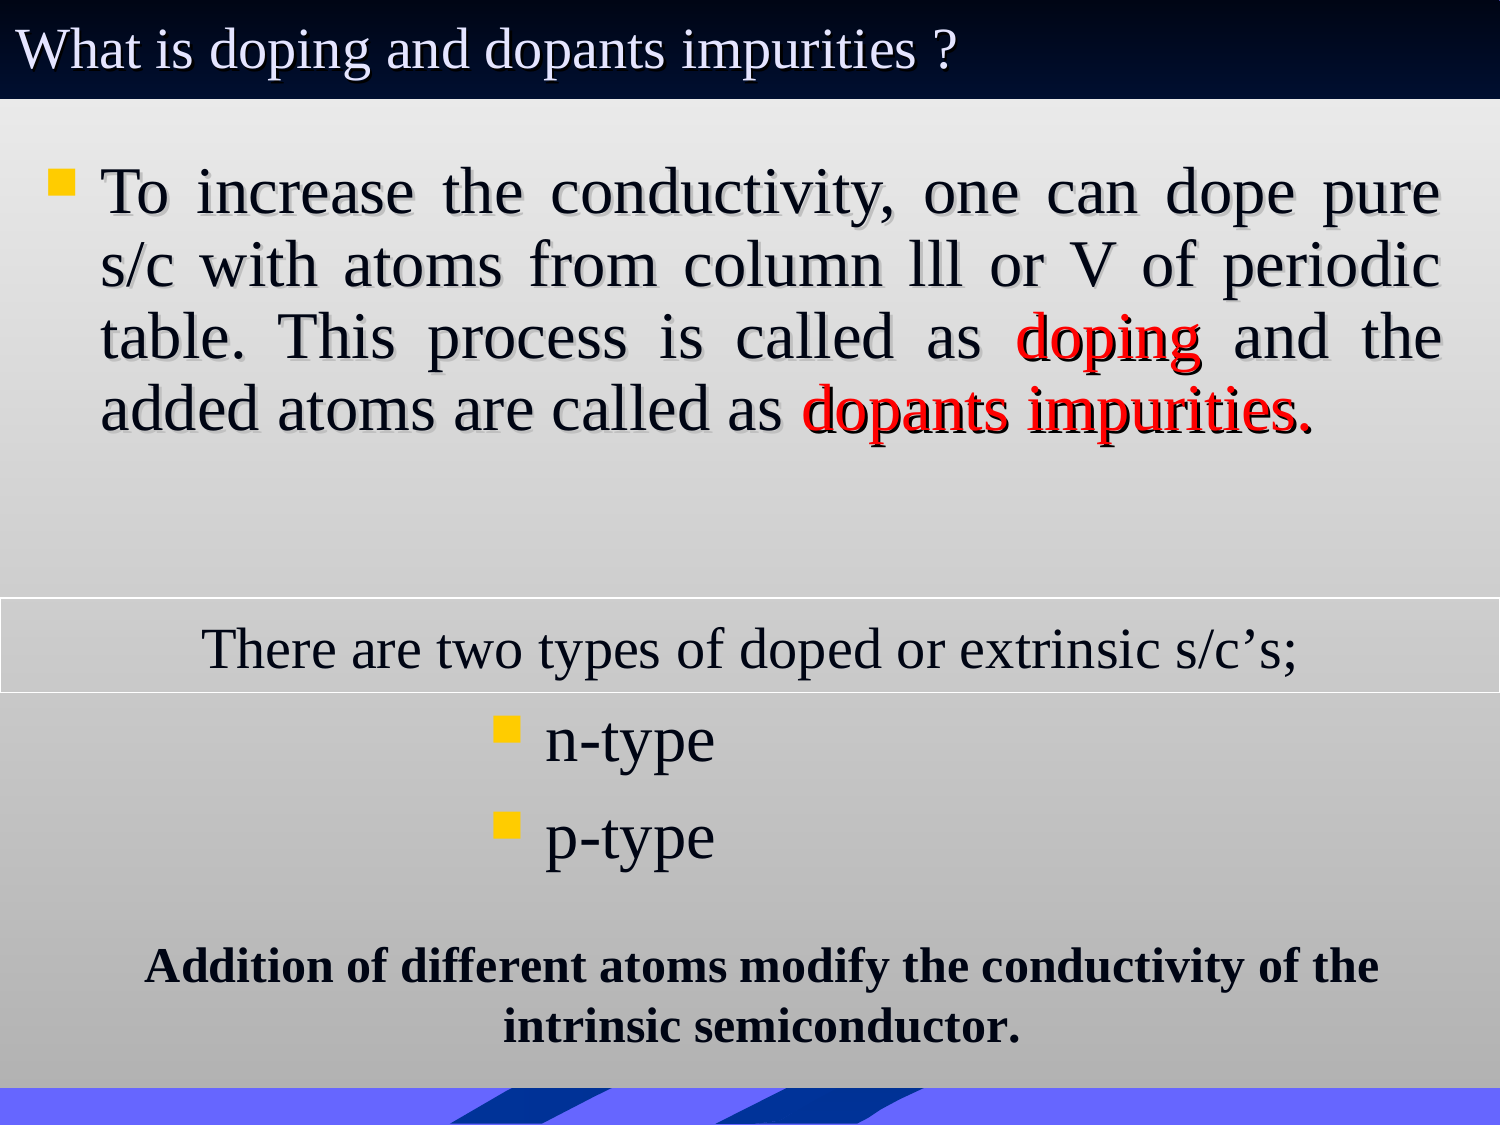

What is doping and dopants impurities ?
# To increase the conductivity, one can dope pure s/c with atoms from column lll or V of periodic table. This process is called as doping and the added atoms are called as dopants impurities.
There are two types of doped or extrinsic s/c’s;
n-type
p-type
Addition of different atoms modify the conductivity of the intrinsic semiconductor.